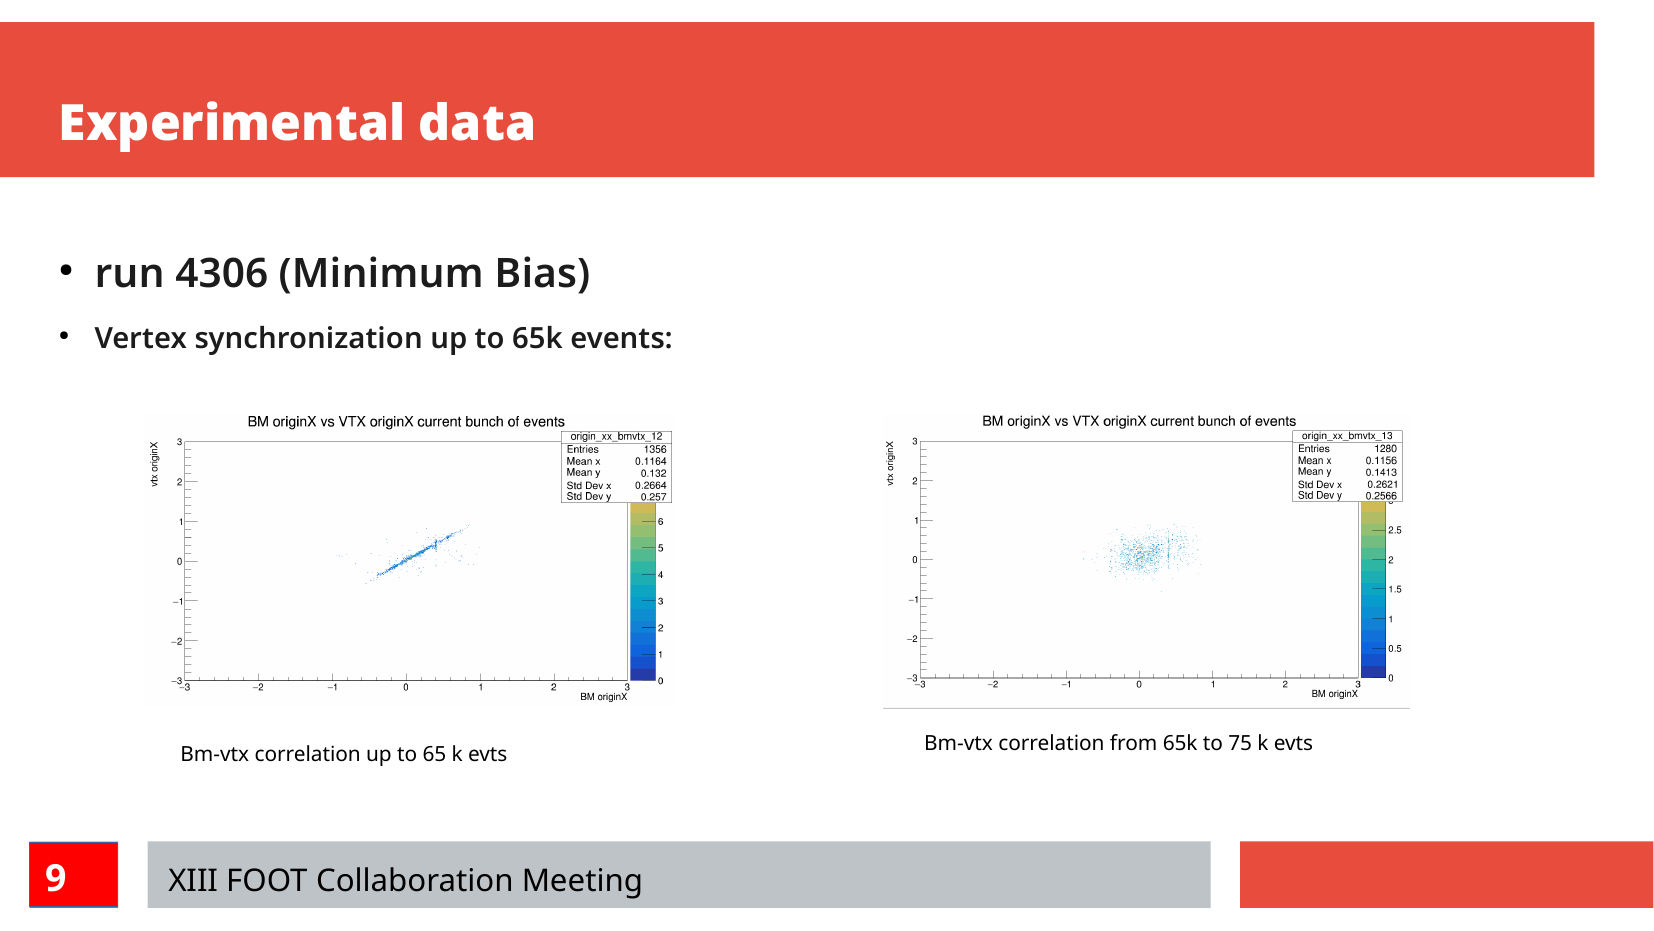

# Experimental data
run 4306 (Minimum Bias)
Vertex synchronization up to 65k events:
Bm-vtx correlation from 65k to 75 k evts
Bm-vtx correlation up to 65 k evts
15
9
XIII FOOT Collaboration Meeting